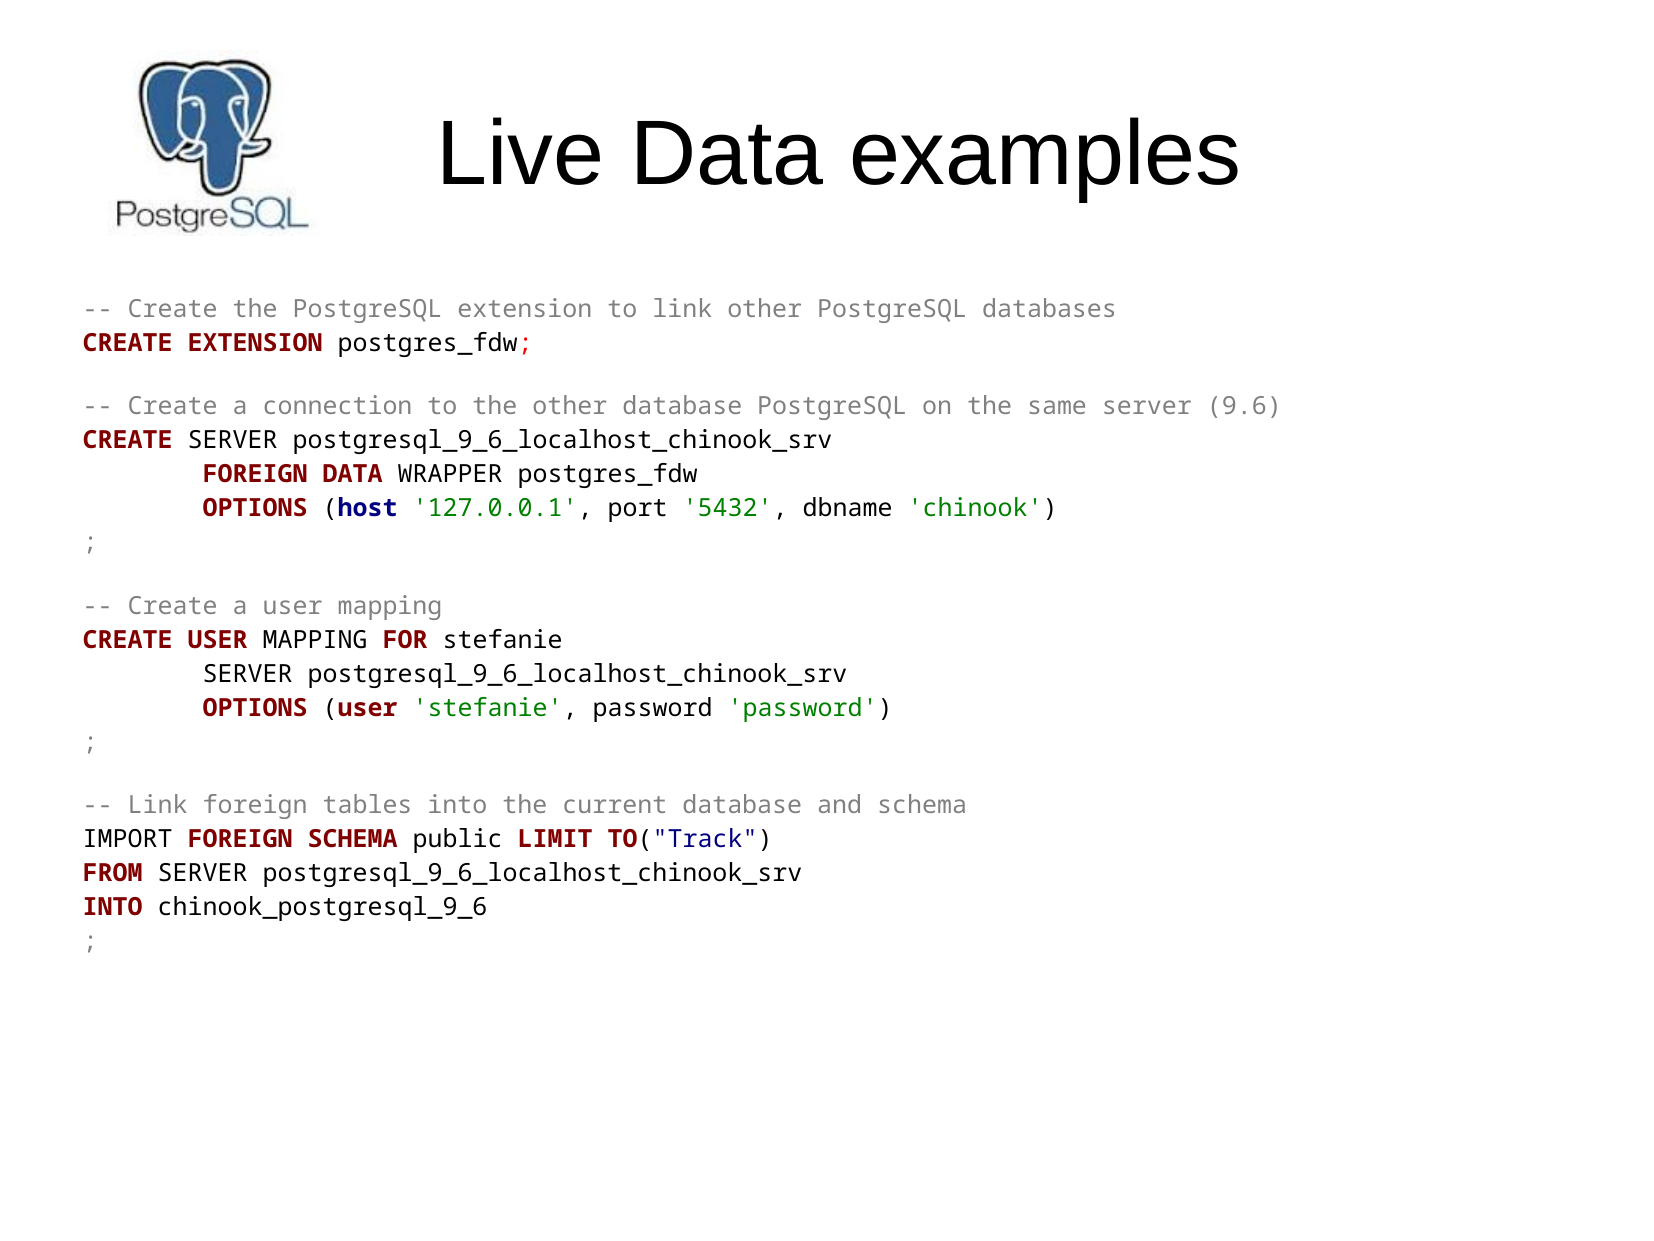

# Live Data examples
-- Create the PostgreSQL extension to link other PostgreSQL databases
CREATE EXTENSION postgres_fdw;
-- Create a connection to the other database PostgreSQL on the same server (9.6)
CREATE SERVER postgresql_9_6_localhost_chinook_srv
 FOREIGN DATA WRAPPER postgres_fdw
 OPTIONS (host '127.0.0.1', port '5432', dbname 'chinook')
;
-- Create a user mapping
CREATE USER MAPPING FOR stefanie
 SERVER postgresql_9_6_localhost_chinook_srv
 OPTIONS (user 'stefanie', password 'password')
;
-- Link foreign tables into the current database and schema
IMPORT FOREIGN SCHEMA public LIMIT TO("Track")
FROM SERVER postgresql_9_6_localhost_chinook_srv
INTO chinook_postgresql_9_6
;